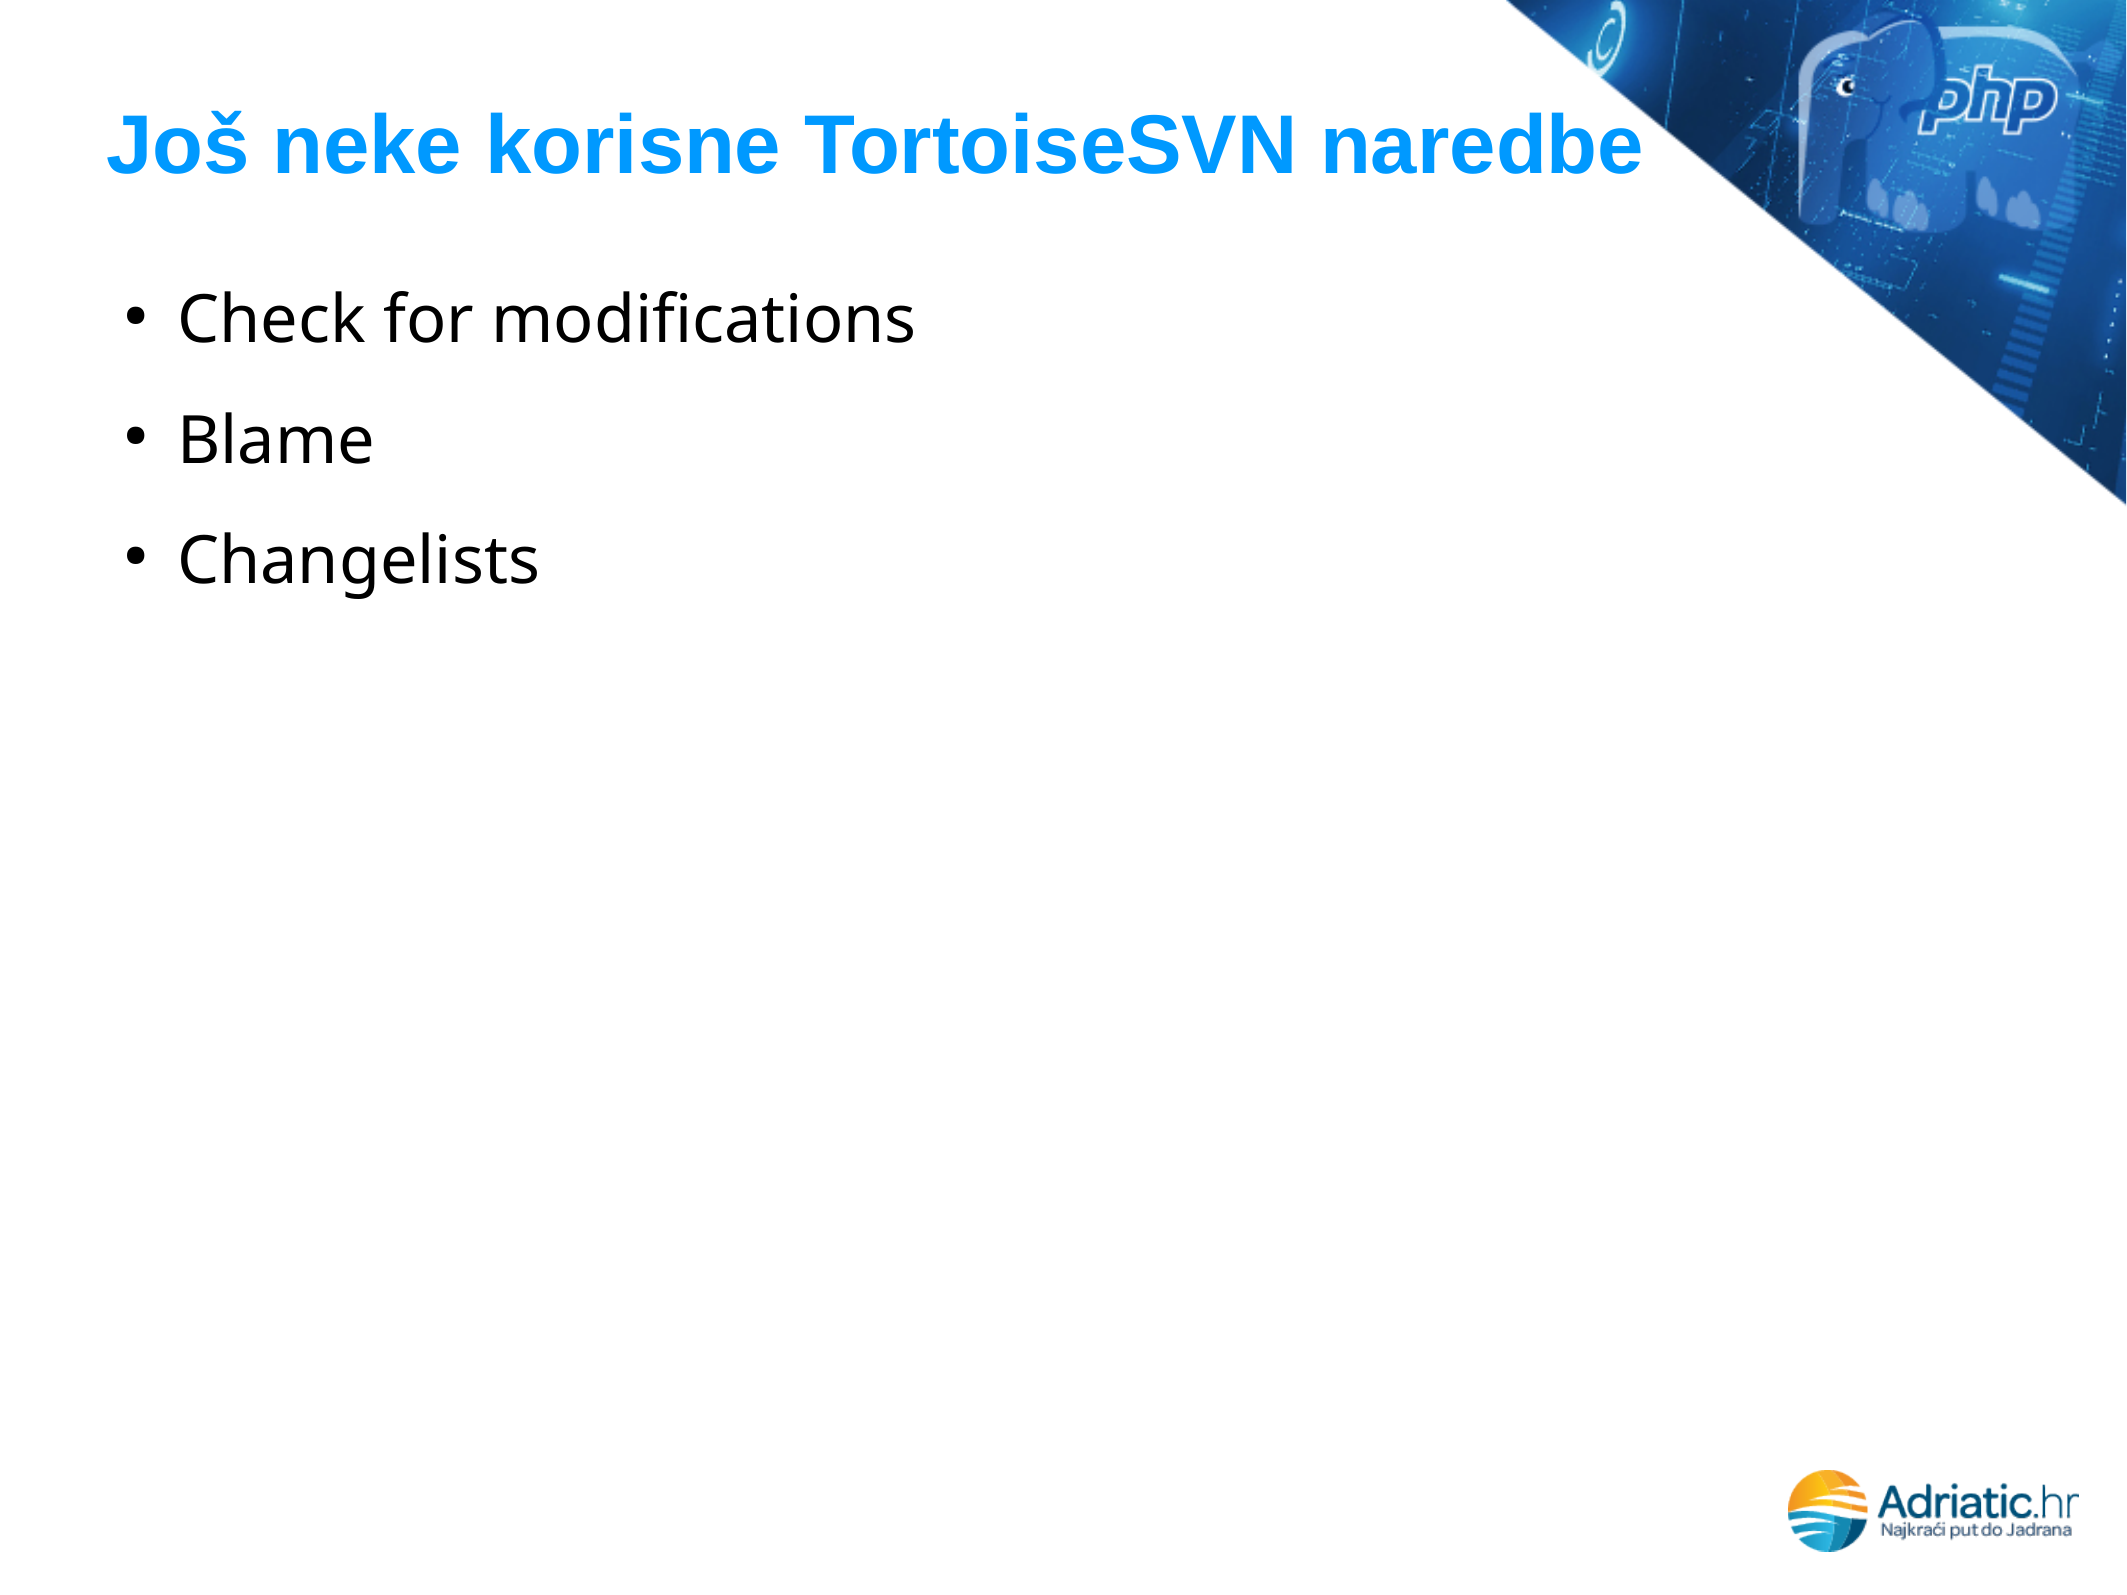

# Još neke korisne TortoiseSVN naredbe
Check for modifications
Blame
Changelists